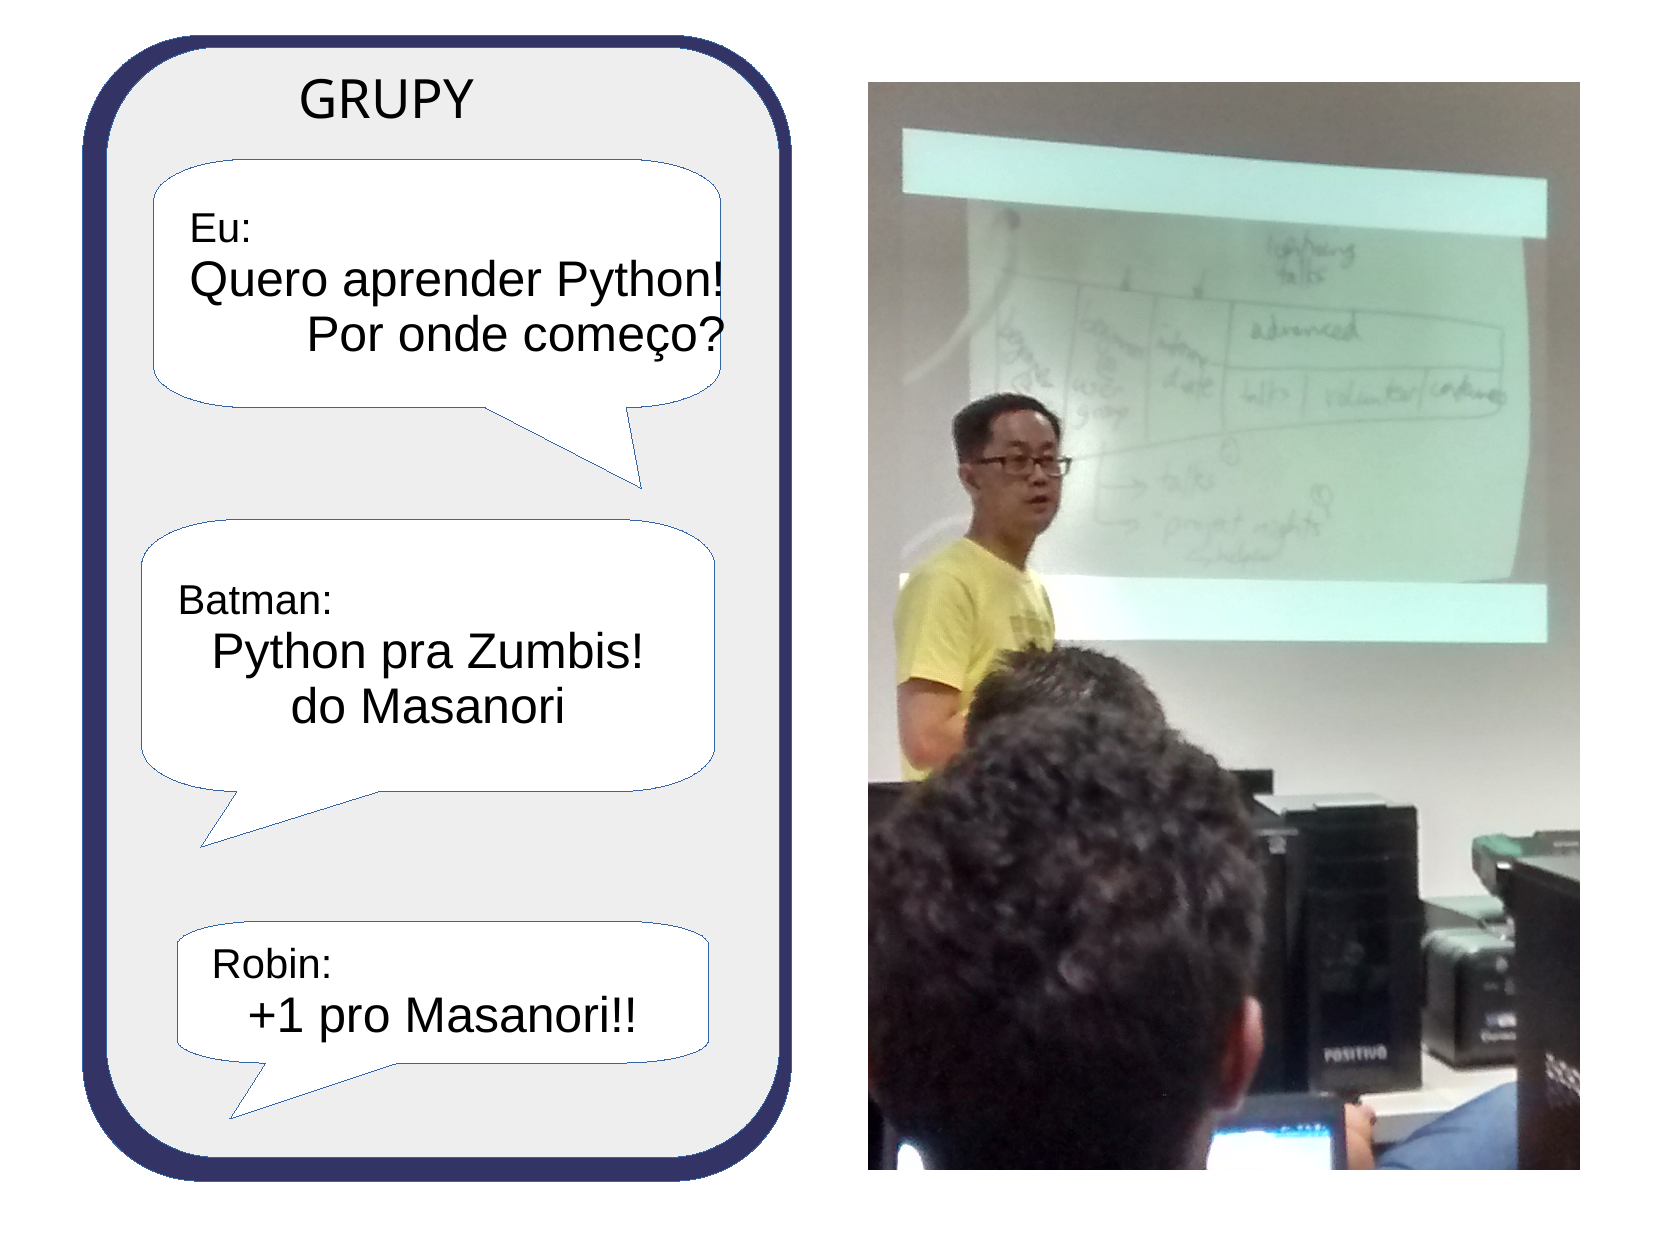

GRUPY
Eu:
Quero aprender Python!
Por onde começo?
Batman:
Python pra Zumbis!
do Masanori
Robin:
+1 pro Masanori!!